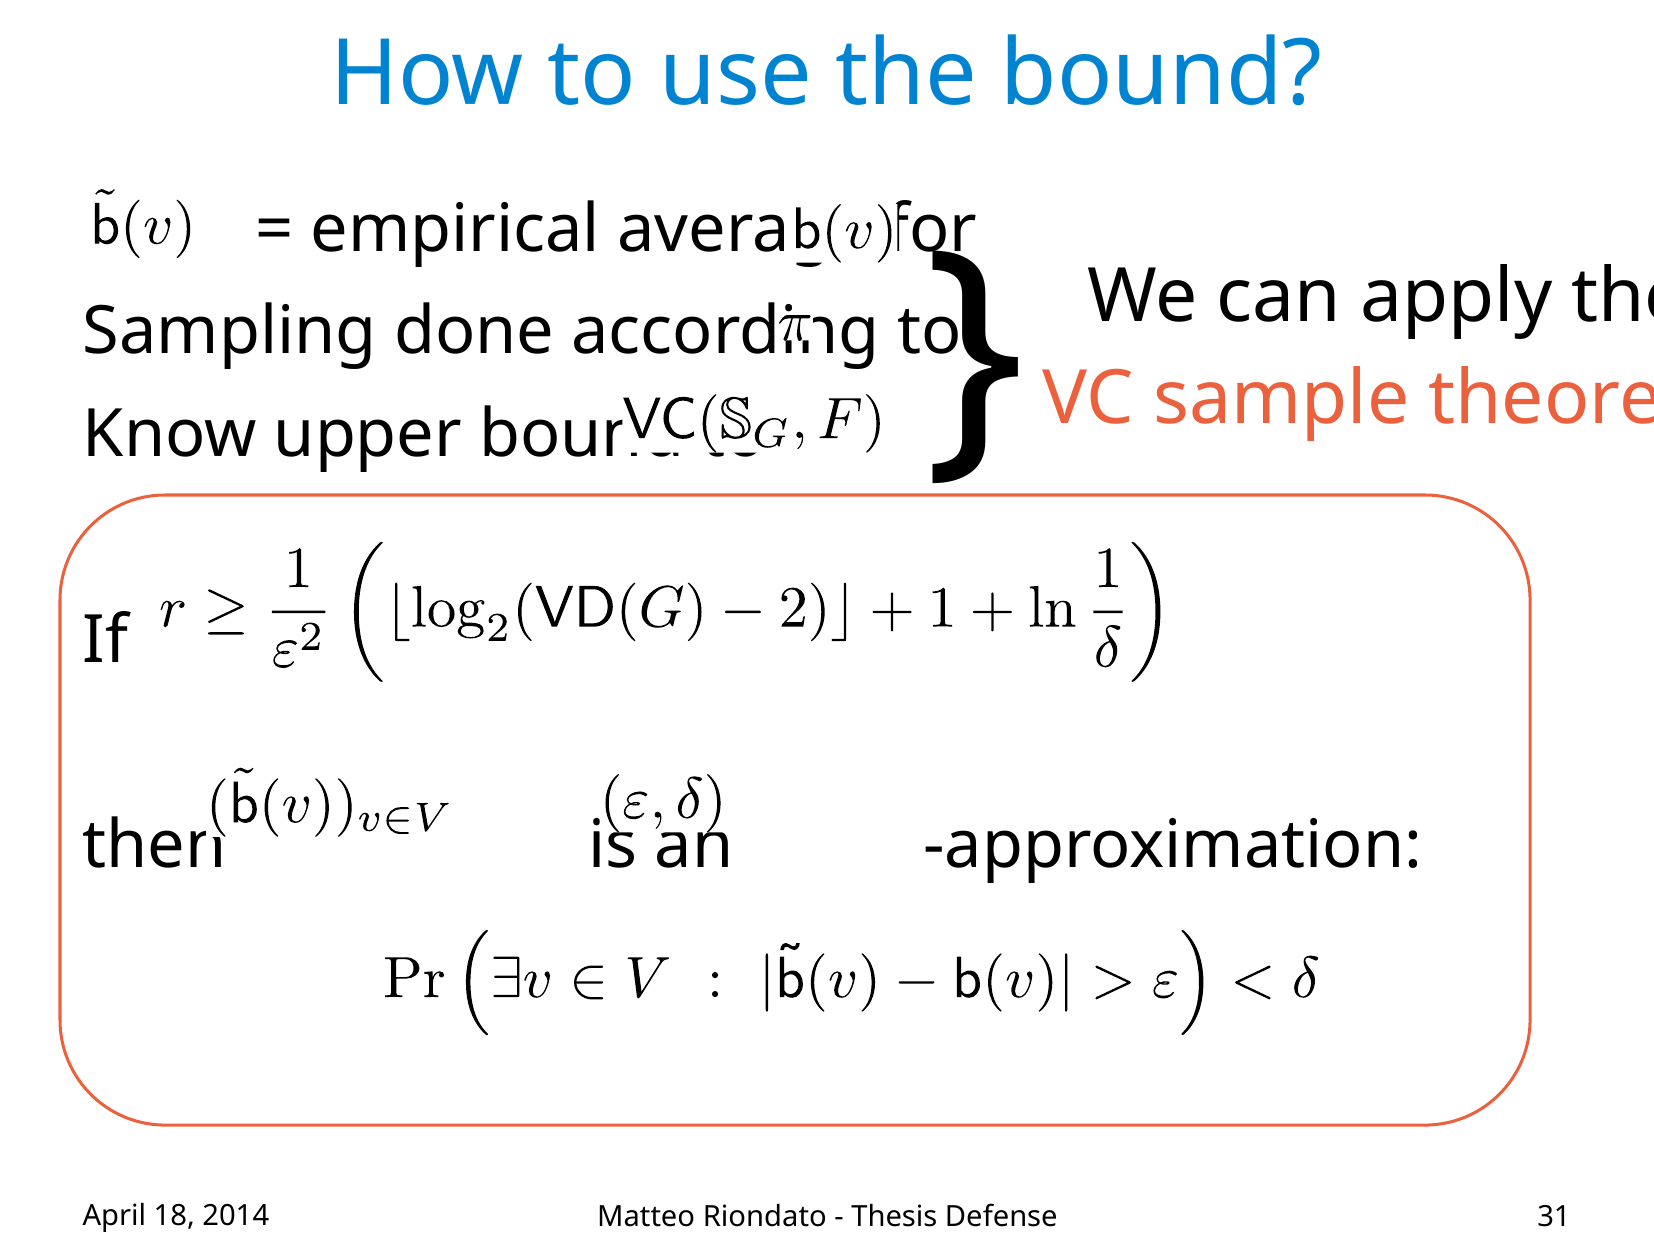

# How to use the bound?
}
 = empirical average for
Sampling done according to
Know upper bound to
If
then is an -approximation:
We can apply the
VC sample theorem
April 18, 2014
Matteo Riondato - Thesis Defense
31